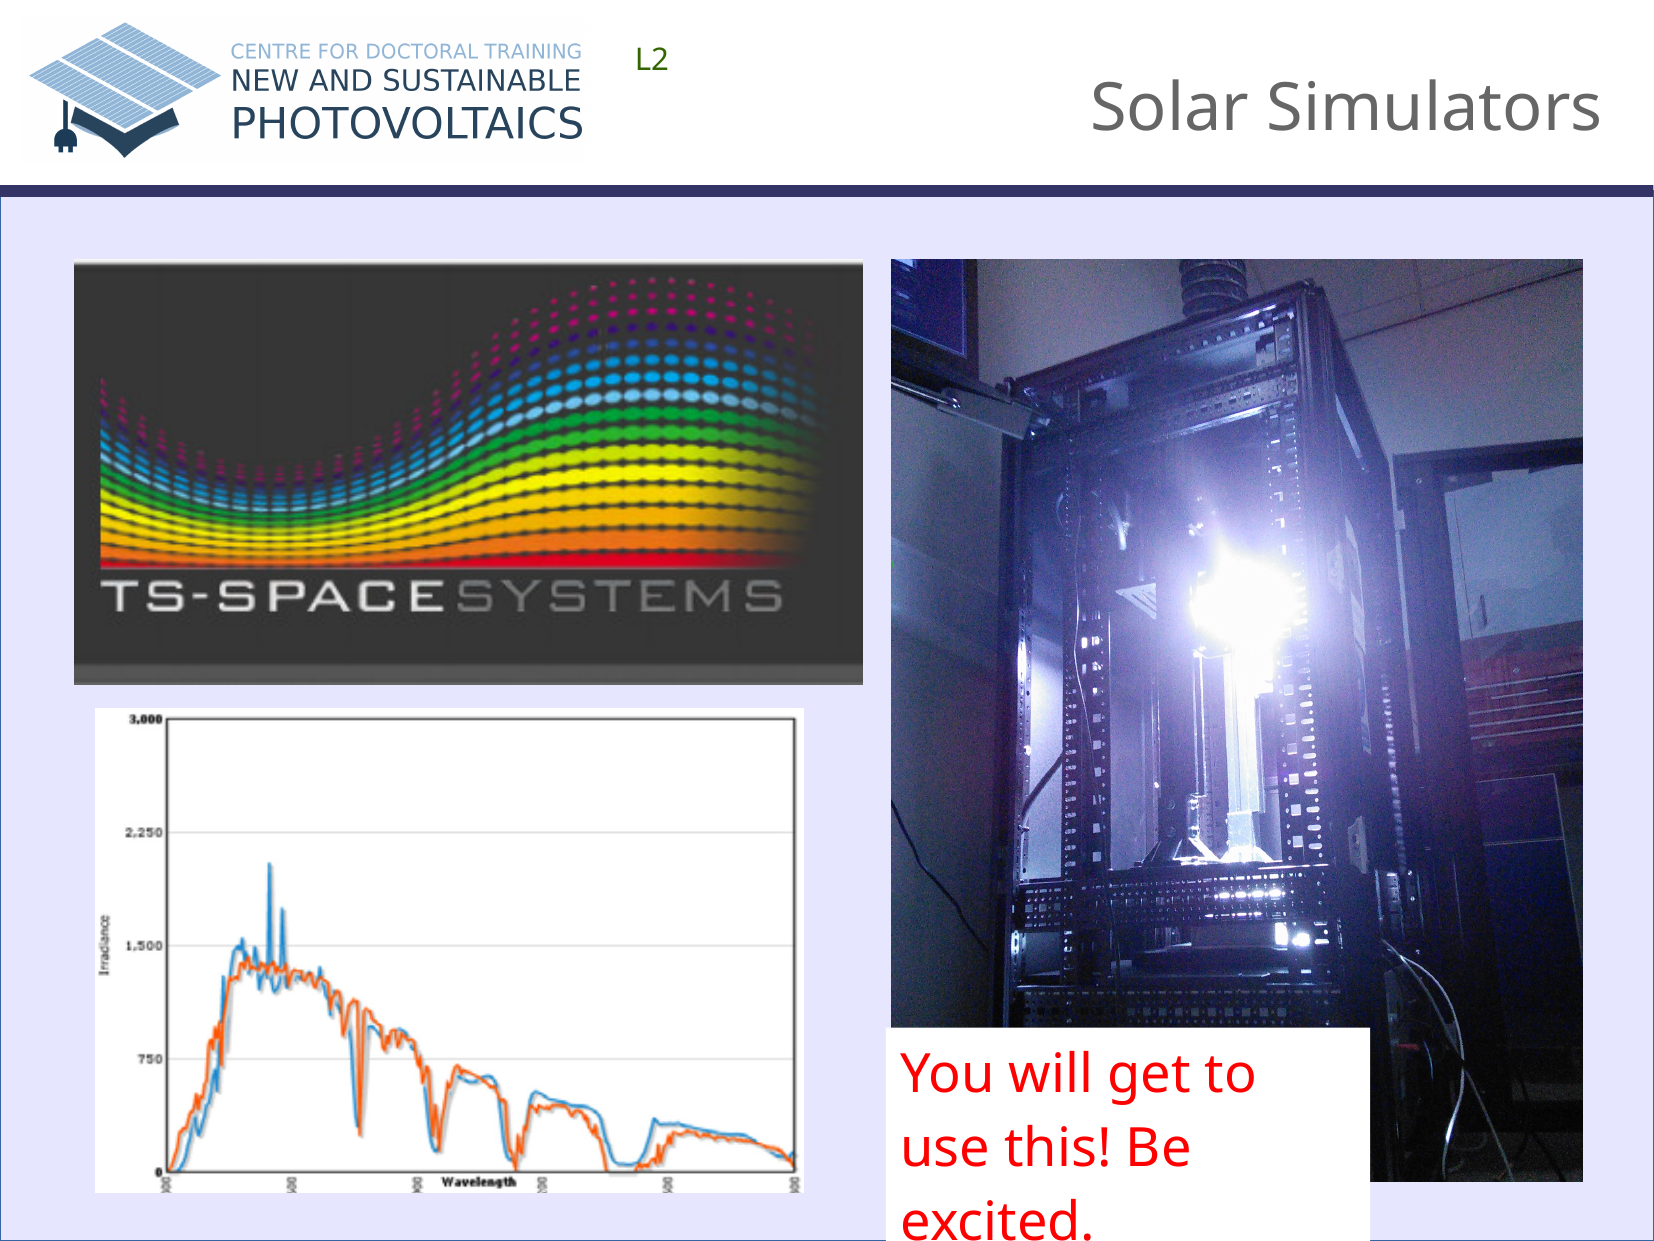

L2
Solar Simulators
You will get to use this! Be excited.